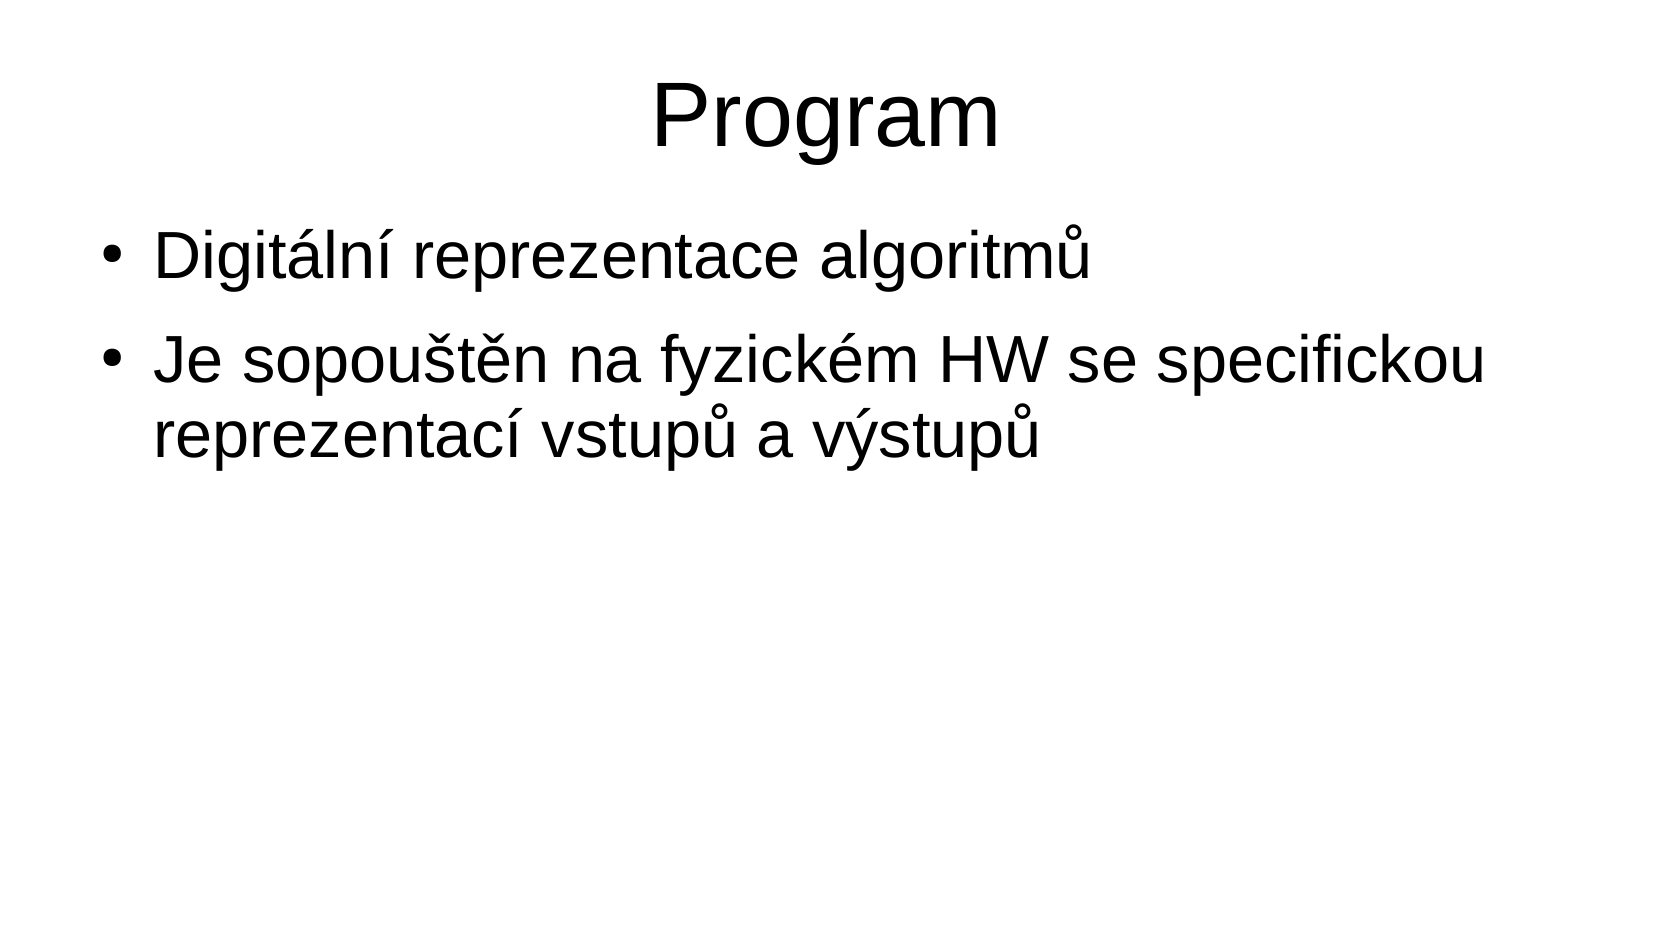

# Program
Digitální reprezentace algoritmů
Je sopouštěn na fyzickém HW se specifickou reprezentací vstupů a výstupů